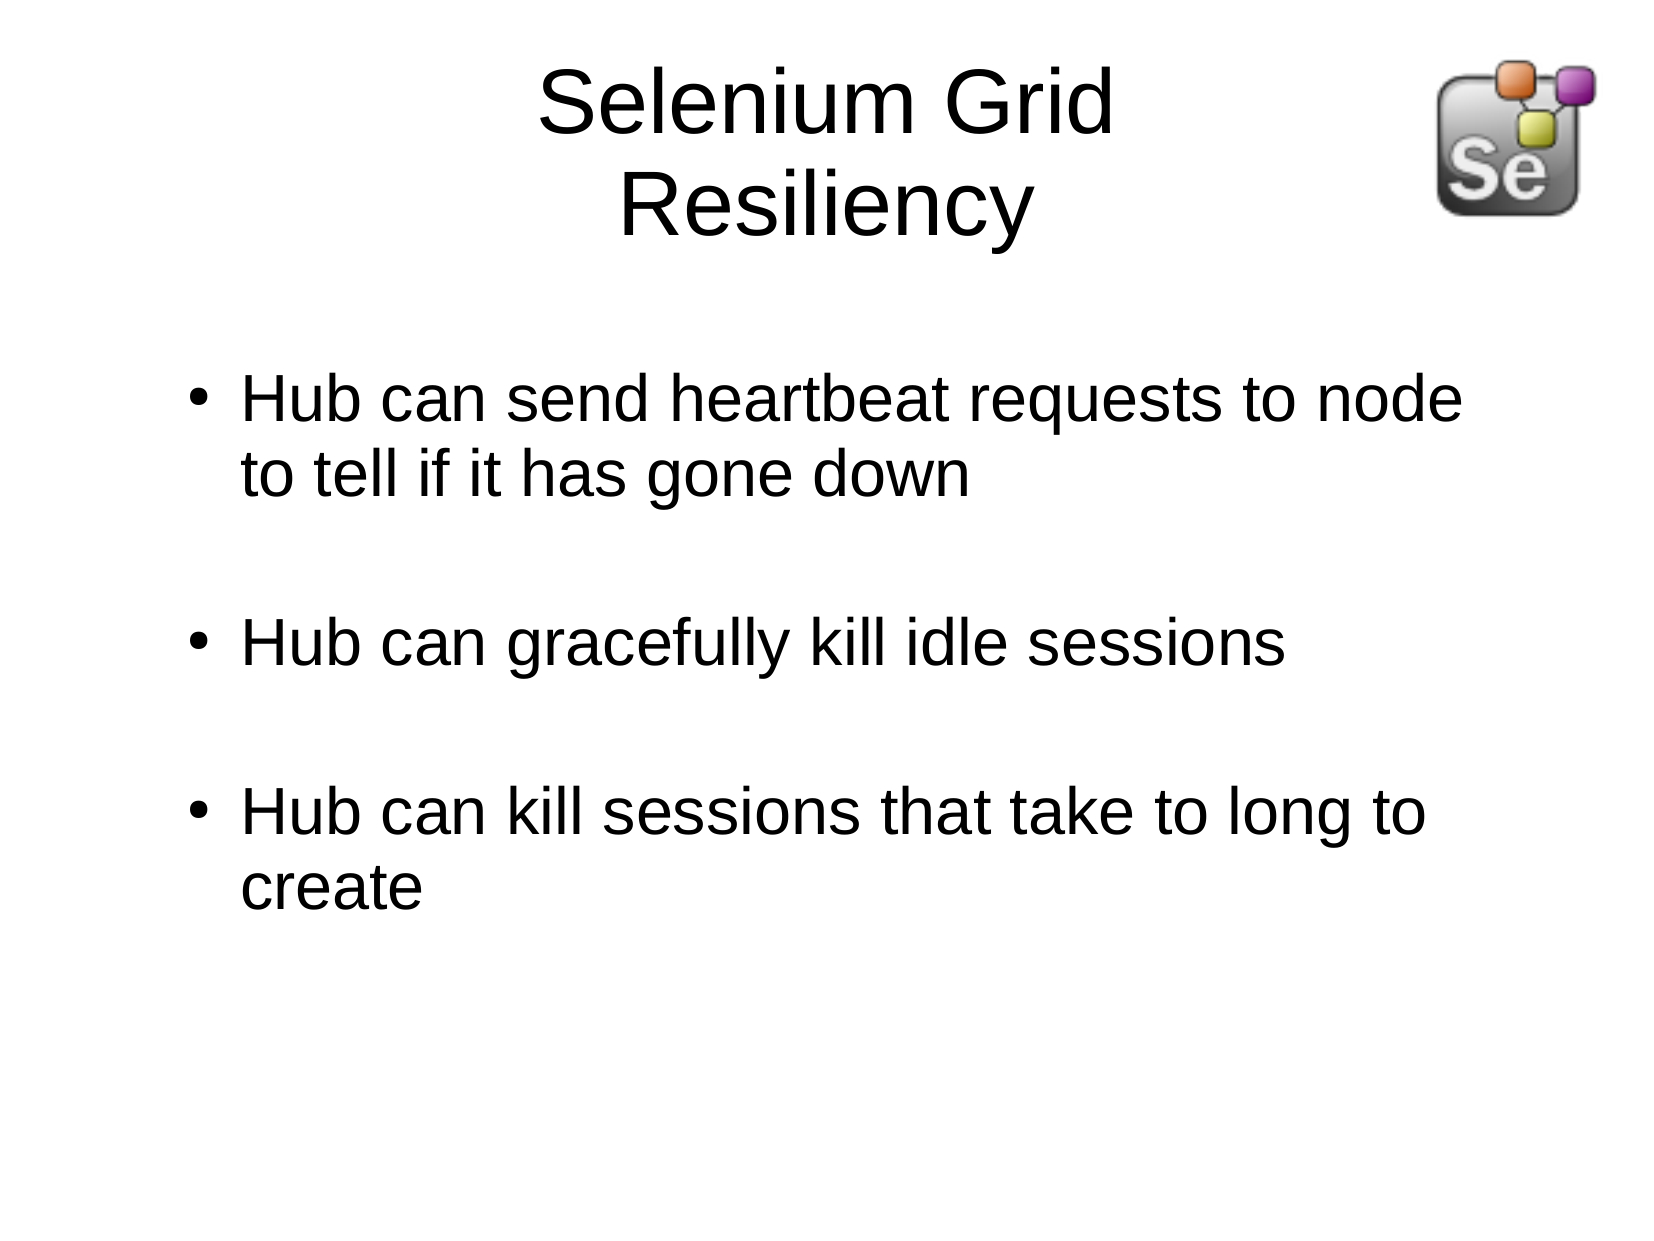

# Selenium Grid Resiliency
Hub can send heartbeat requests to node to tell if it has gone down
Hub can gracefully kill idle sessions
Hub can kill sessions that take to long to create